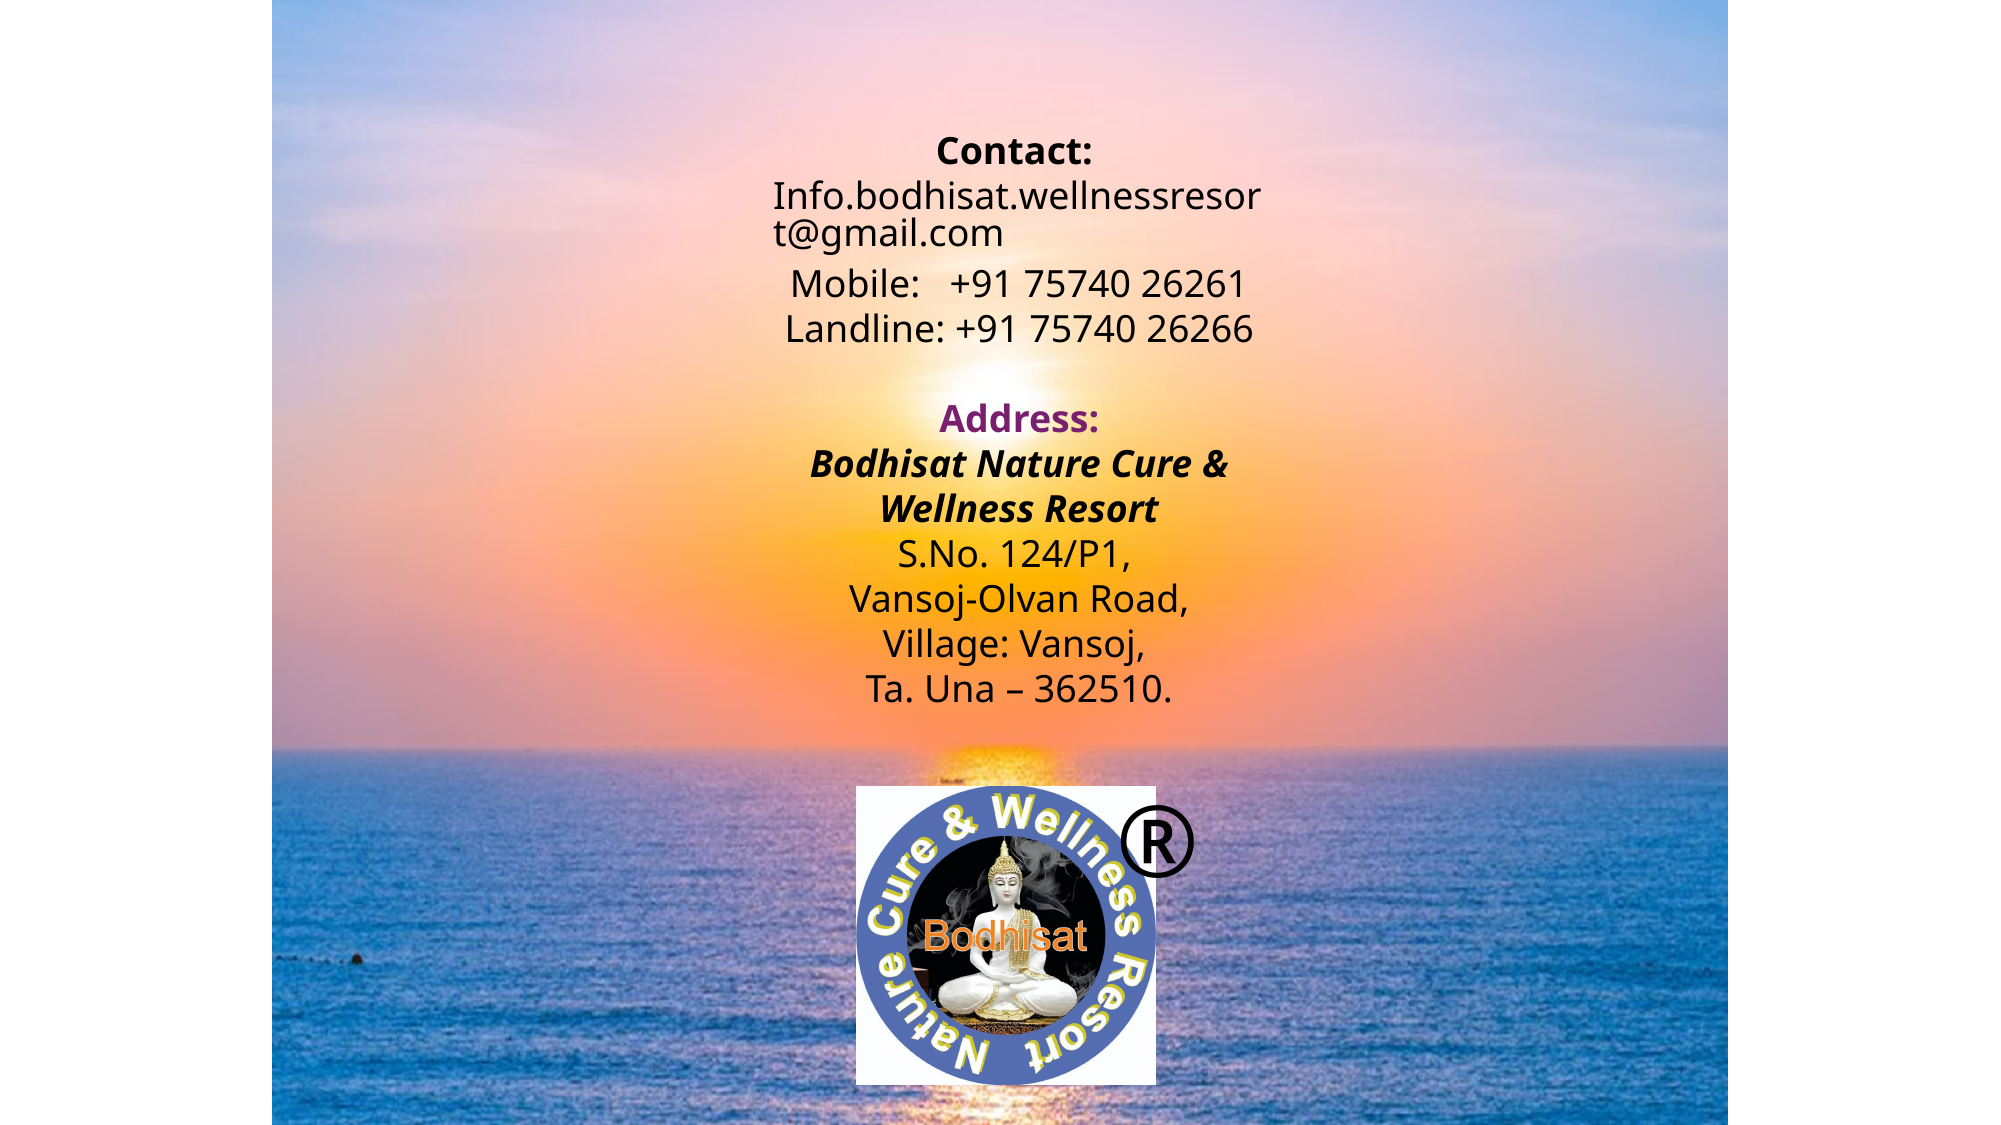

Contact:
Info.bodhisat.wellnessresort@gmail.com
Mobile: +91 75740 26261
Landline: +91 75740 26266
Address:
Bodhisat Nature Cure & Wellness Resort
S.No. 124/P1,
Vansoj-Olvan Road,
Village: Vansoj,
Ta. Una – 362510.
®